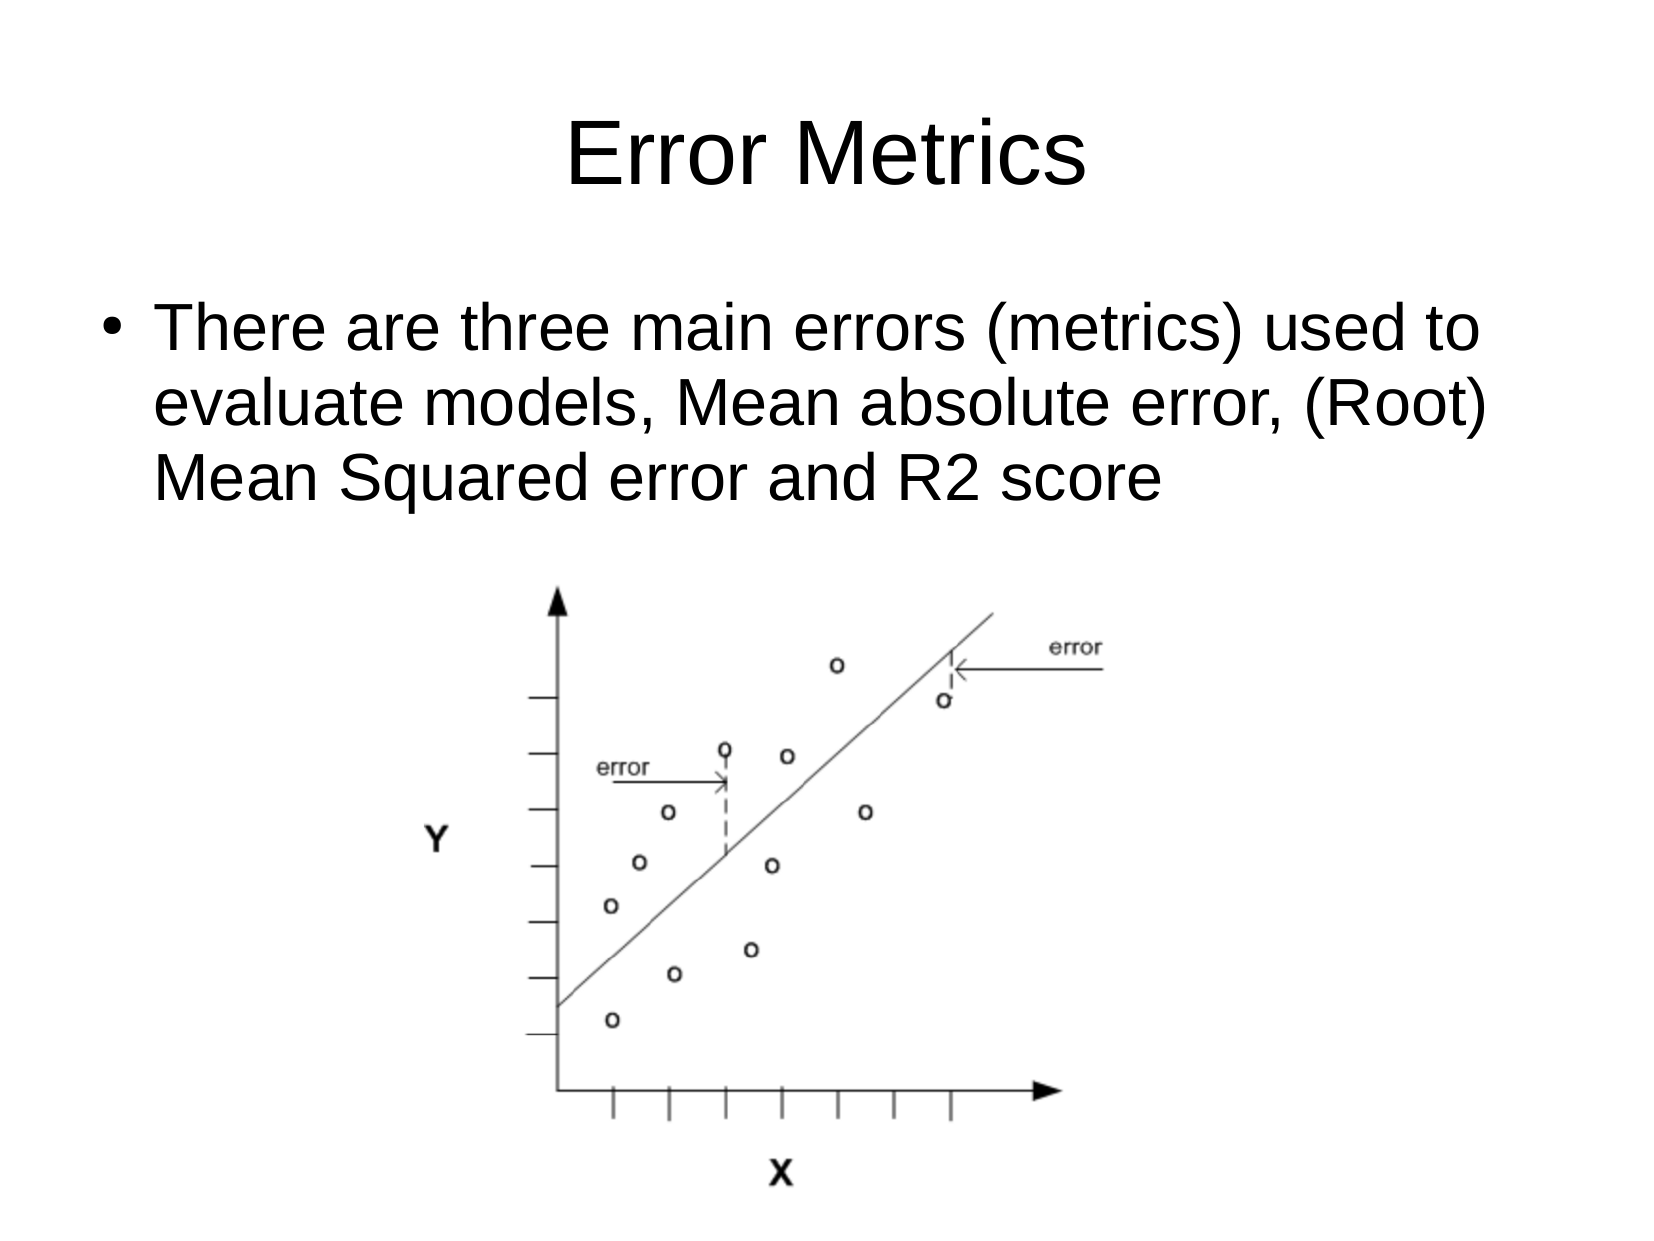

# Error Metrics
There are three main errors (metrics) used to evaluate models, Mean absolute error, (Root) Mean Squared error and R2 score